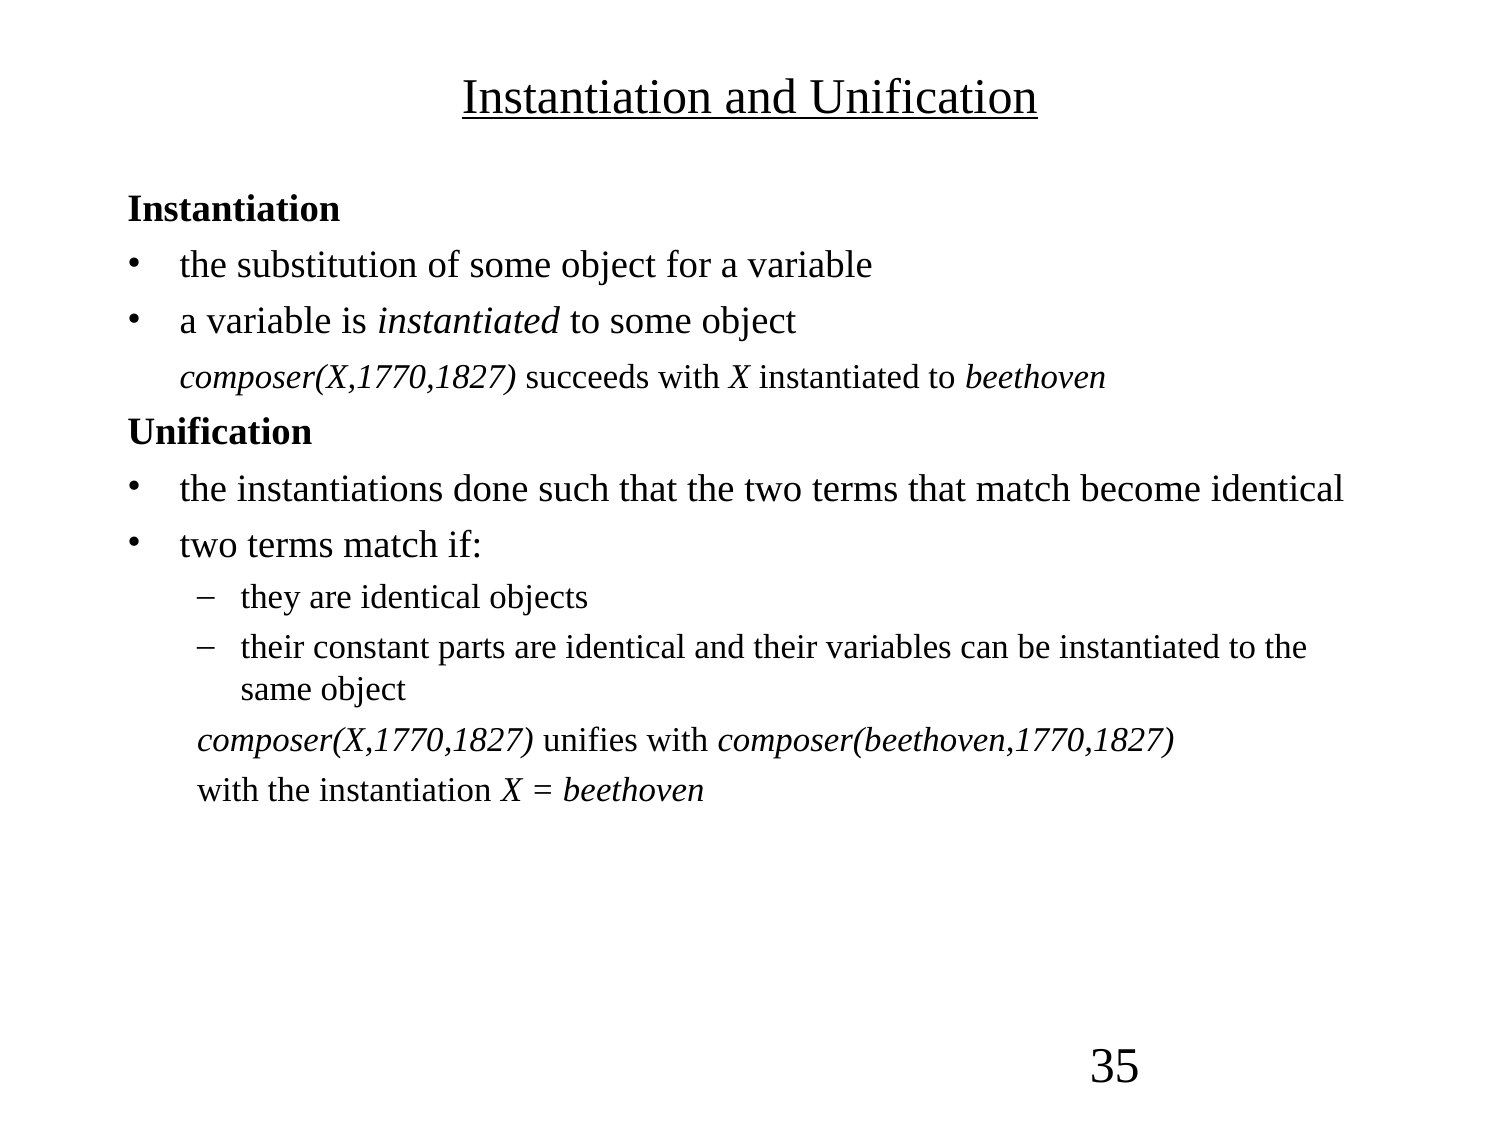

# Instantiation and Unification
Instantiation
the substitution of some object for a variable
a variable is instantiated to some object
	composer(X,1770,1827) succeeds with X instantiated to beethoven
Unification
the instantiations done such that the two terms that match become identical
two terms match if:
they are identical objects
their constant parts are identical and their variables can be instantiated to the same object
composer(X,1770,1827) unifies with composer(beethoven,1770,1827)
with the instantiation X = beethoven
35